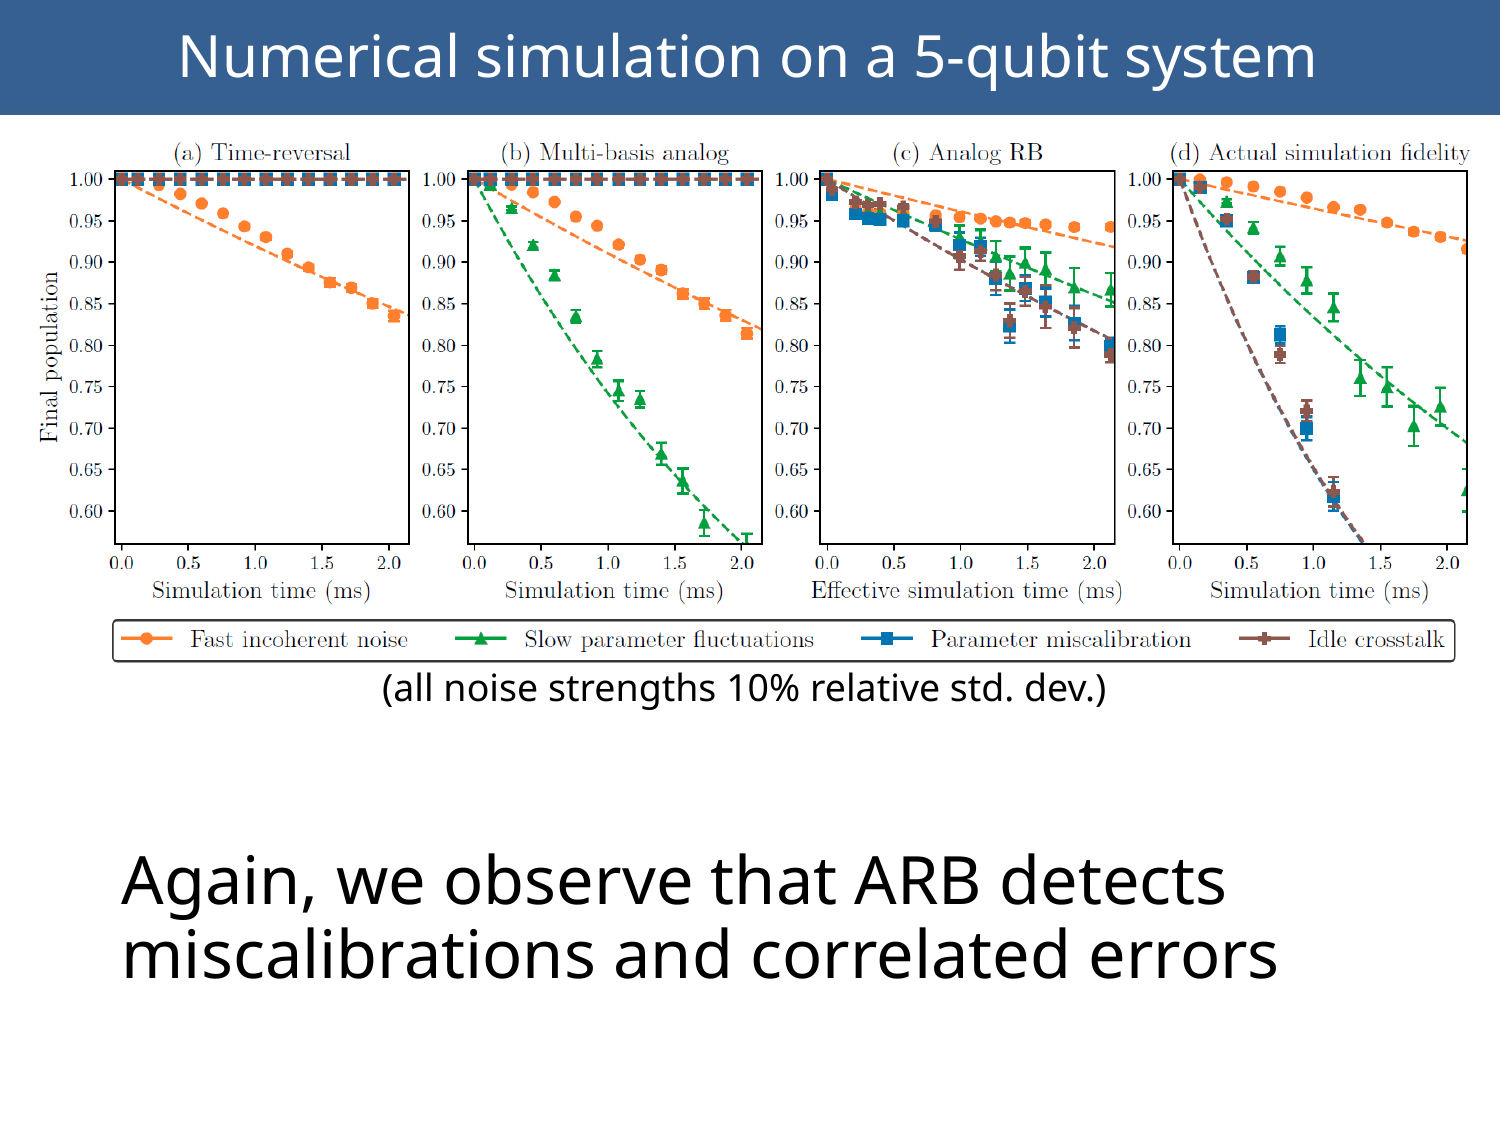

# Numerical simulation on a 5-qubit system
(all noise strengths 10% relative std. dev.)
Again, we observe that ARB detects miscalibrations and correlated errors